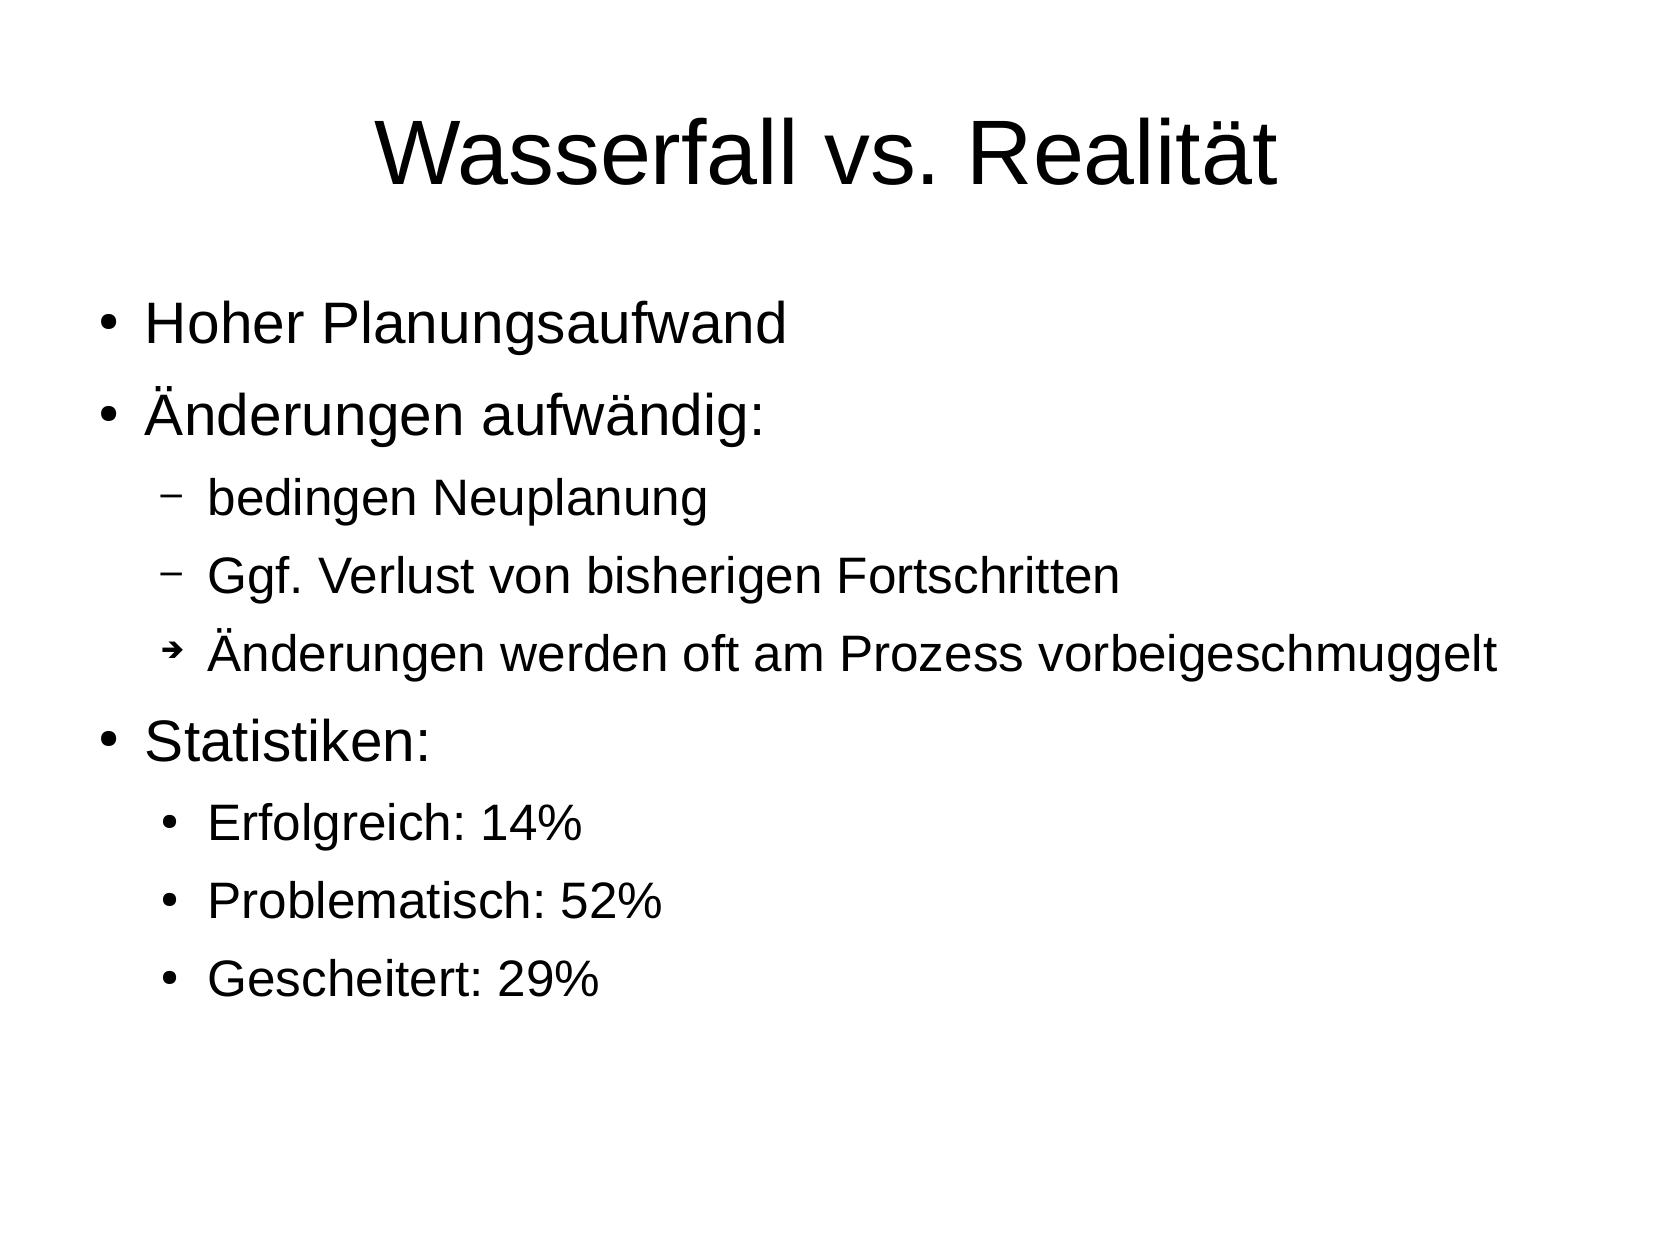

# Wasserfall vs. Realität
Hoher Planungsaufwand
Änderungen aufwändig:
bedingen Neuplanung
Ggf. Verlust von bisherigen Fortschritten
Änderungen werden oft am Prozess vorbeigeschmuggelt
Statistiken:
Erfolgreich: 14%
Problematisch: 52%
Gescheitert: 29%